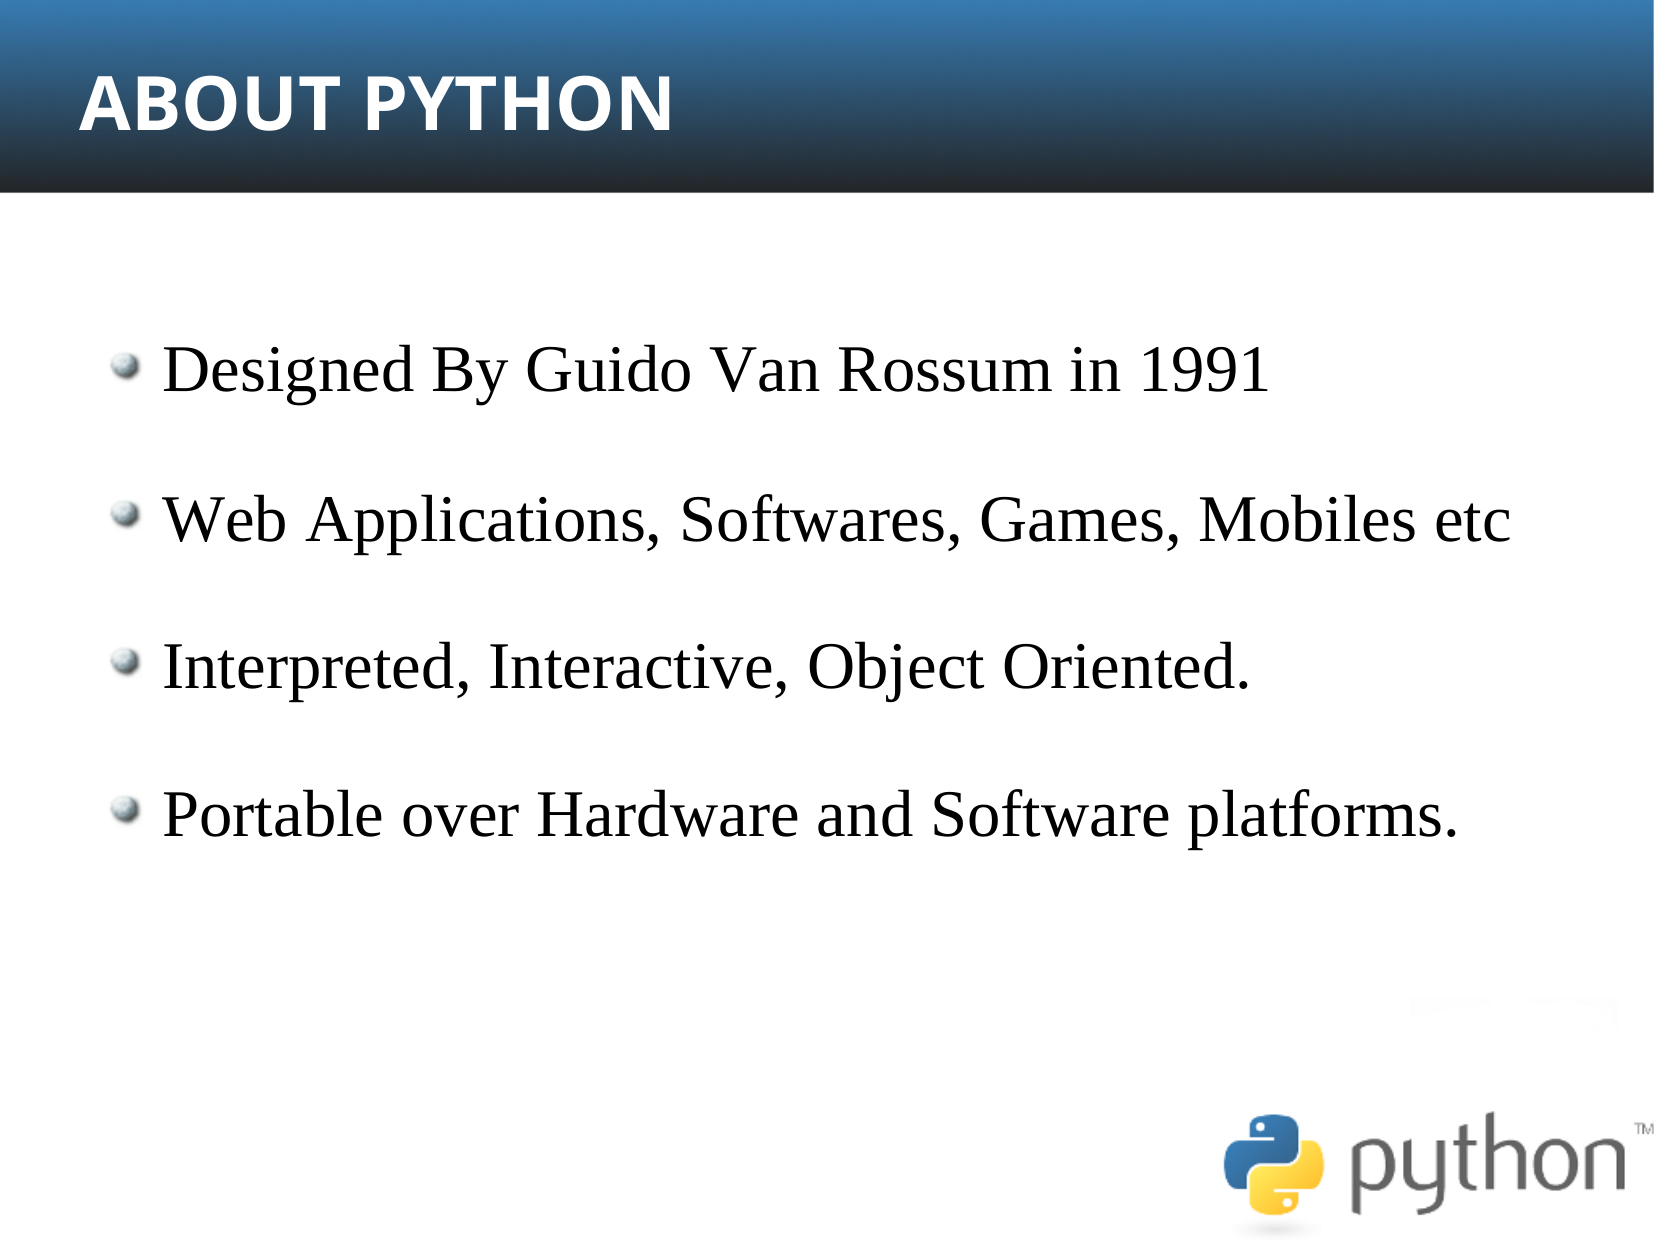

ABOUT PYTHON
 Designed By Guido Van Rossum in 1991
 Web Applications, Softwares, Games, Mobiles etc
 Interpreted, Interactive, Object Oriented.
 Portable over Hardware and Software platforms.